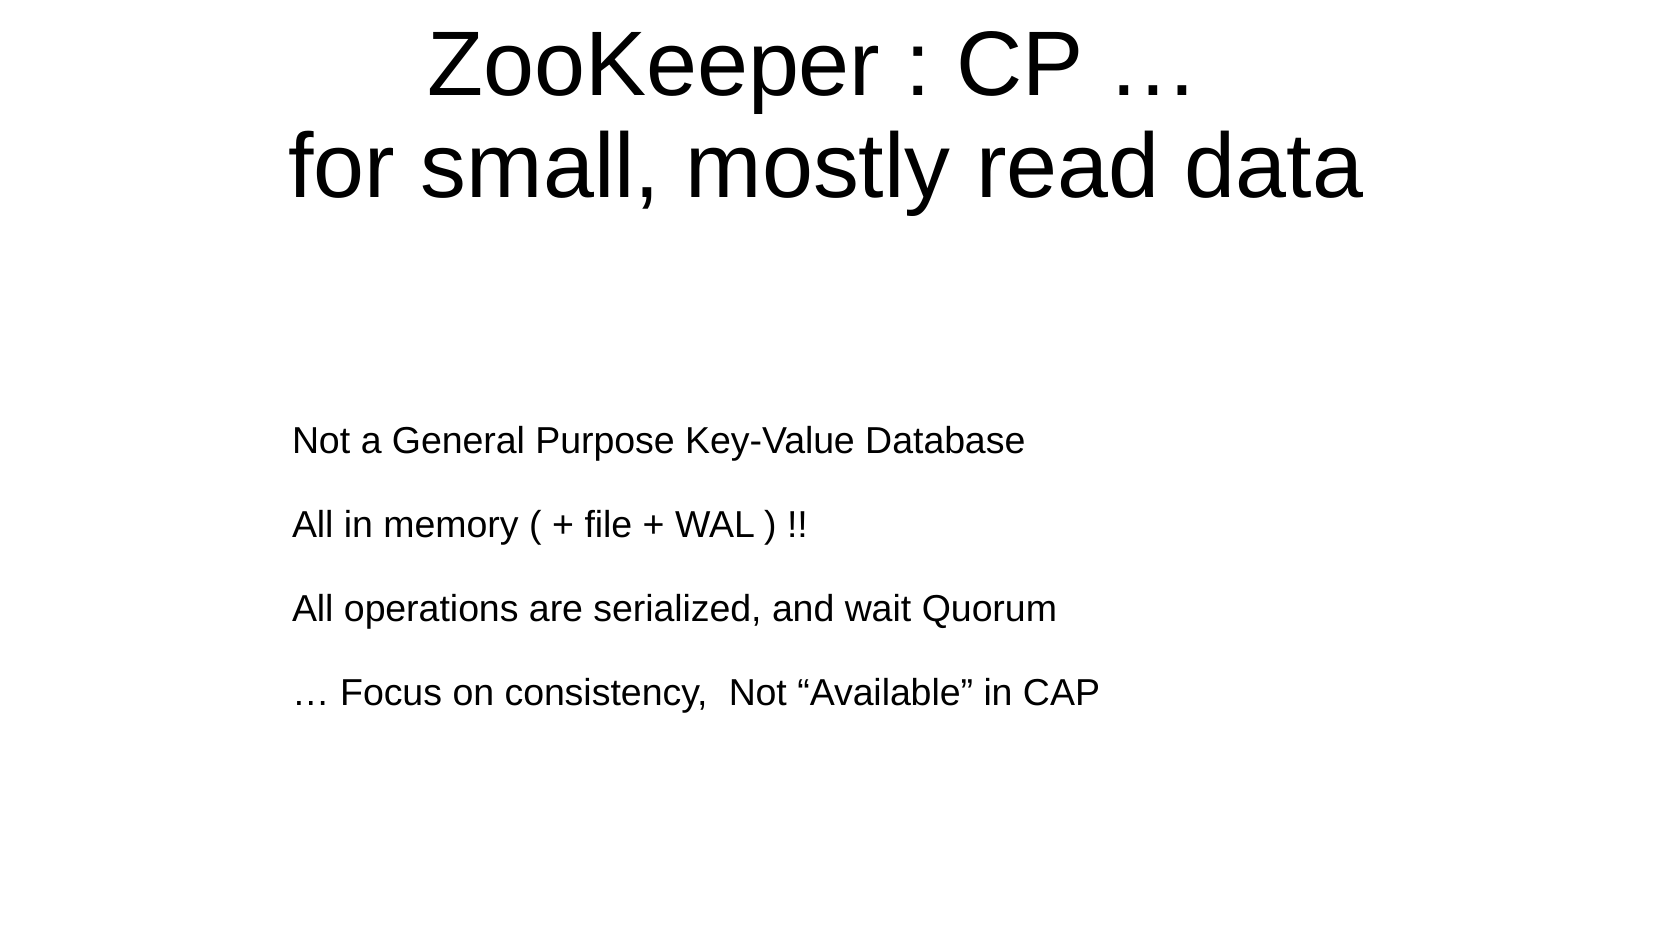

# ZooKeeper : CP … for small, mostly read data
Not a General Purpose Key-Value Database
All in memory ( + file + WAL ) !!
All operations are serialized, and wait Quorum
… Focus on consistency, Not “Available” in CAP